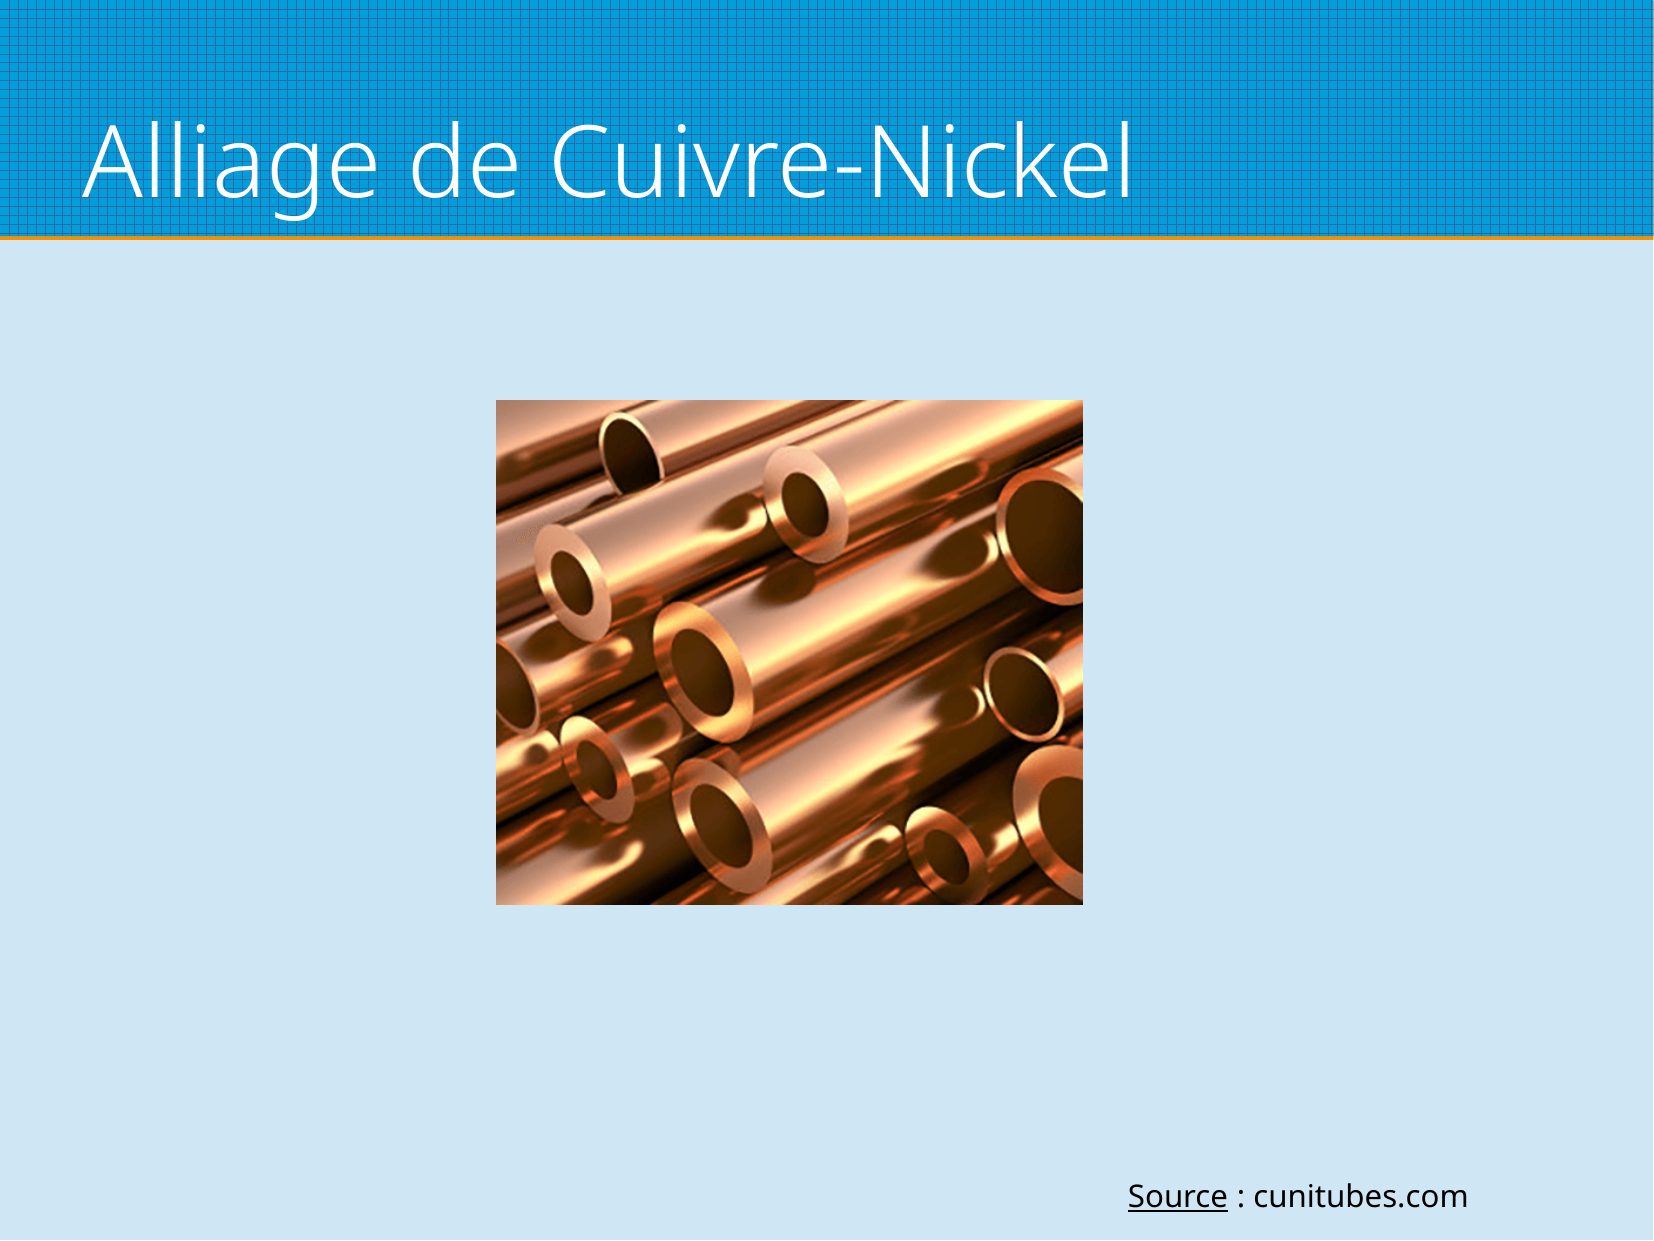

# Alliage de Cuivre-Nickel
Source : cunitubes.com